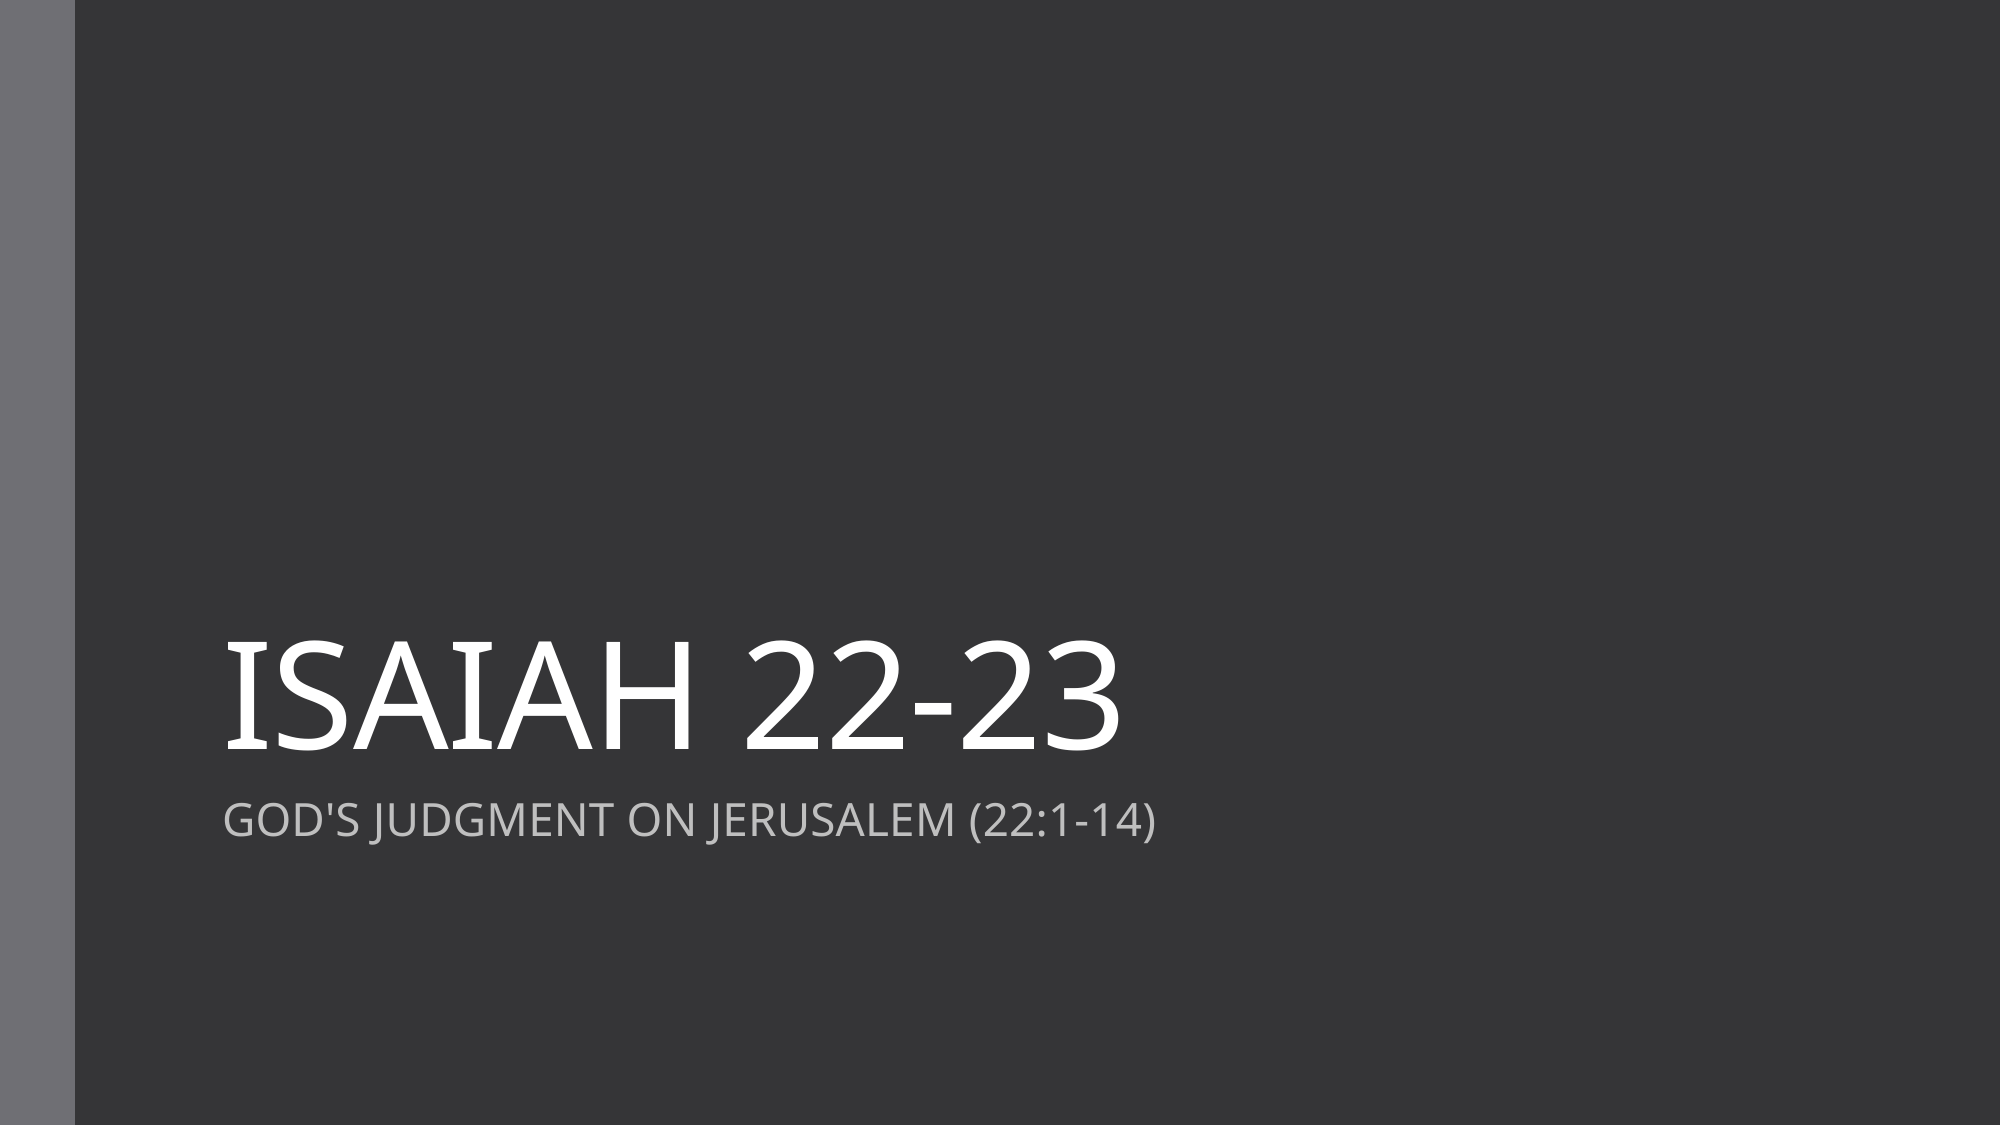

# ISAIAH 22-23
GOD'S JUDGMENT ON JERUSALEM (22:1-14)